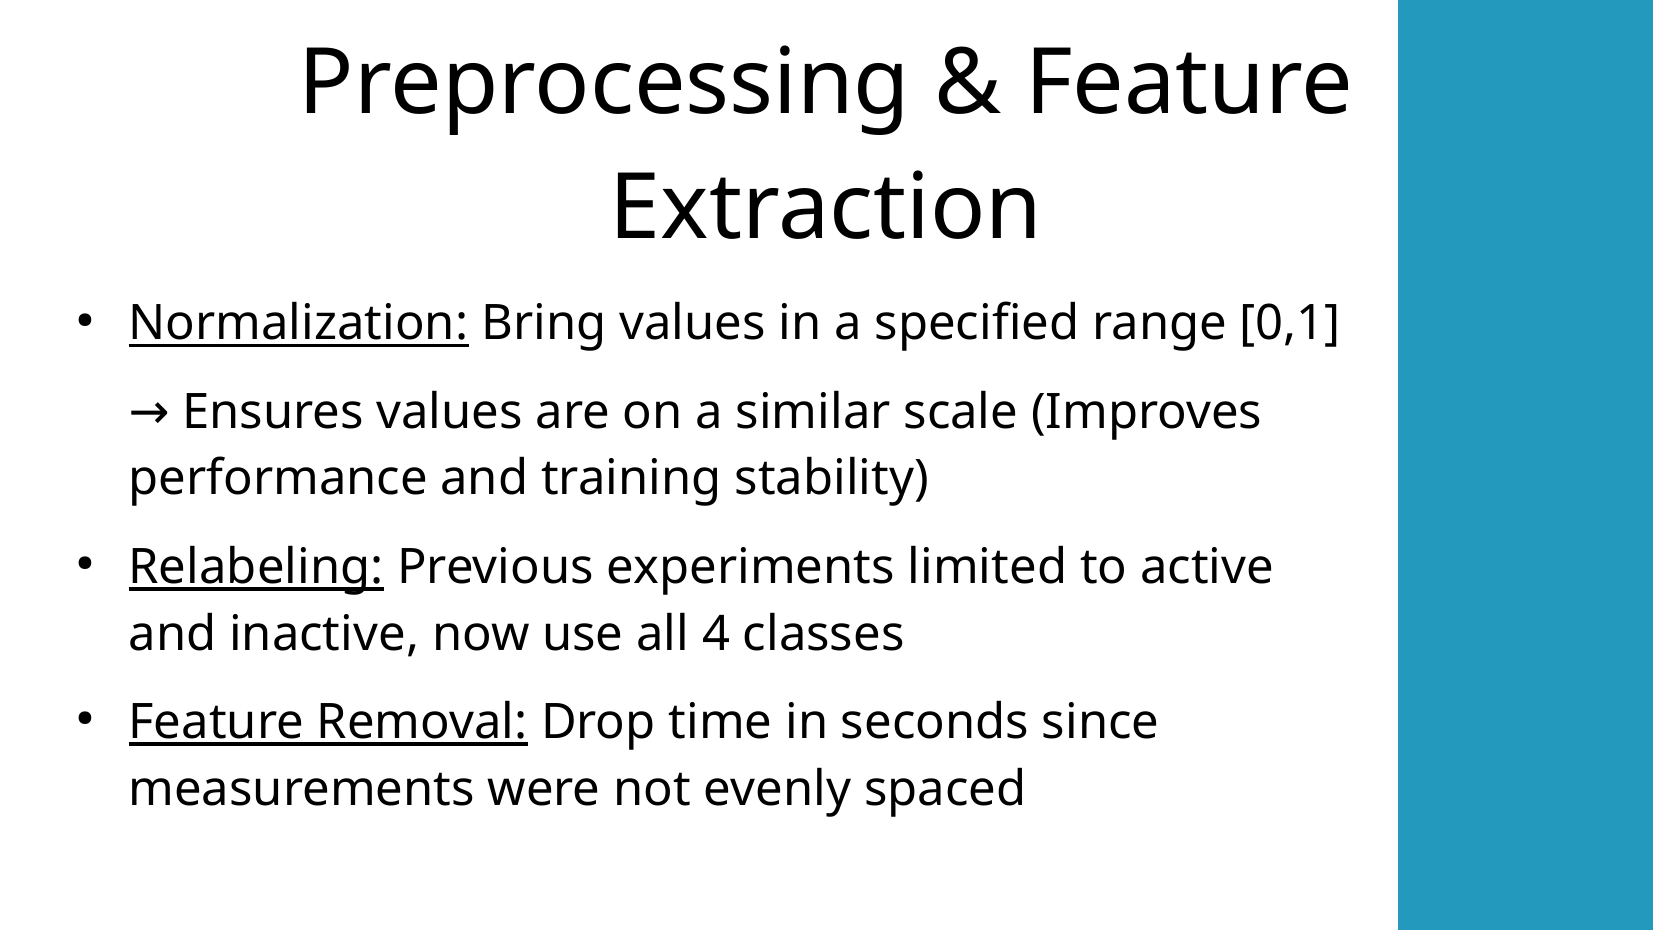

# Preprocessing & Feature Extraction
Normalization: Bring values in a specified range [0,1]
→ Ensures values are on a similar scale (Improves performance and training stability)
Relabeling: Previous experiments limited to active and inactive, now use all 4 classes
Feature Removal: Drop time in seconds since measurements were not evenly spaced